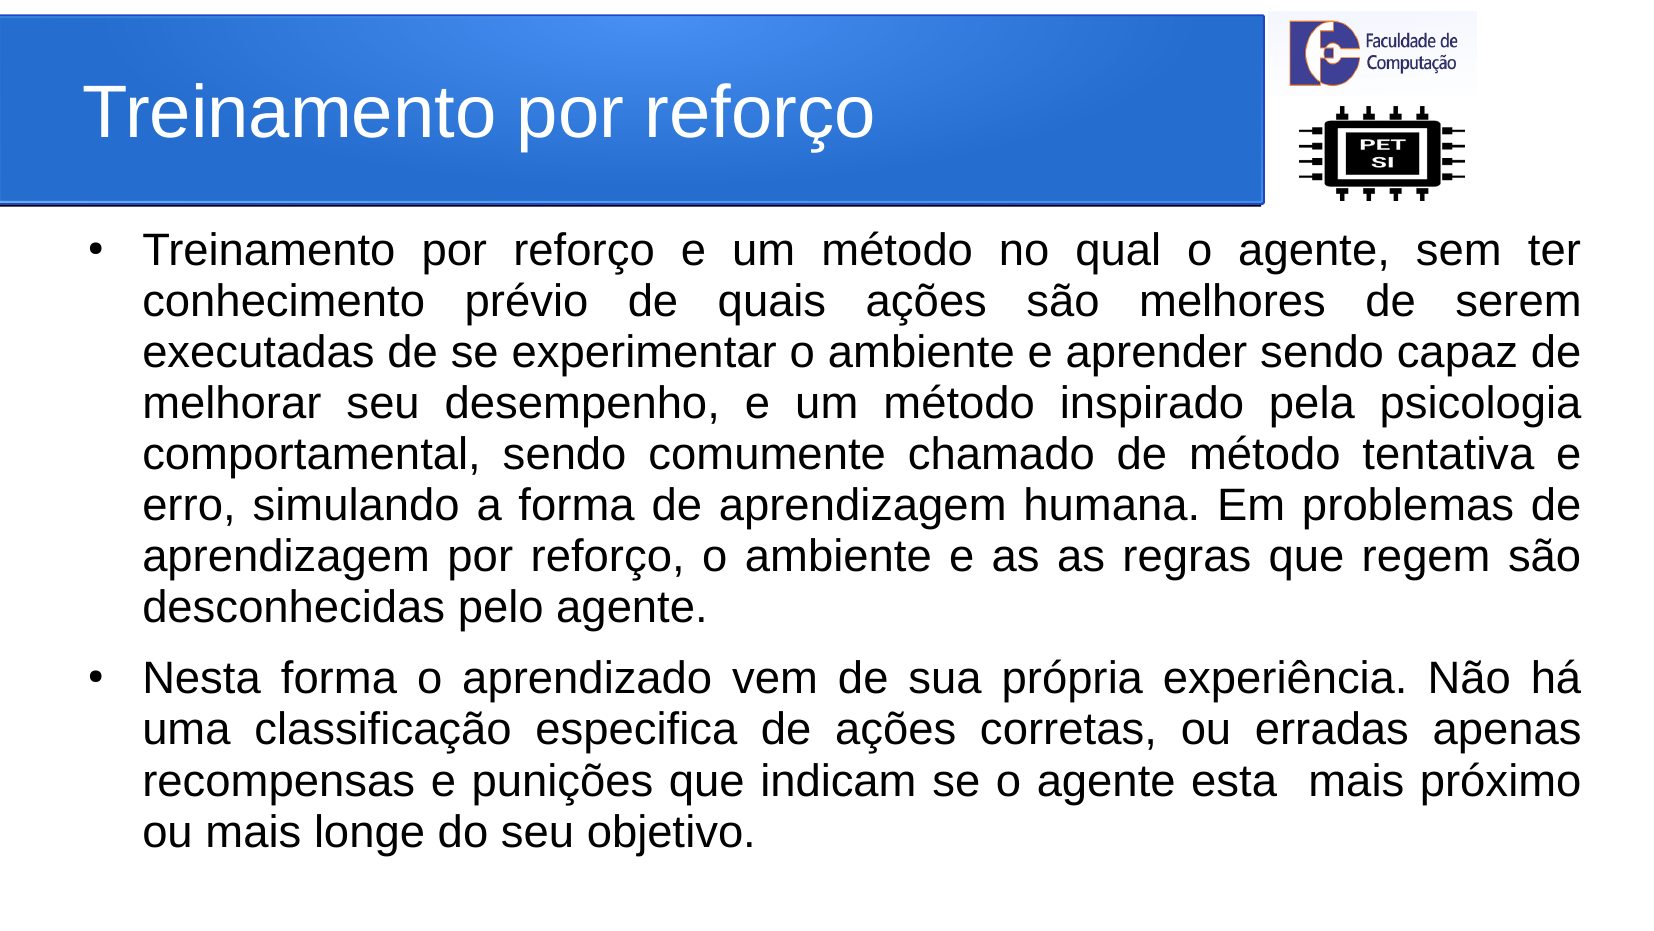

# Treinamento por reforço
Treinamento por reforço e um método no qual o agente, sem ter conhecimento prévio de quais ações são melhores de serem executadas de se experimentar o ambiente e aprender sendo capaz de melhorar seu desempenho, e um método inspirado pela psicologia comportamental, sendo comumente chamado de método tentativa e erro, simulando a forma de aprendizagem humana. Em problemas de aprendizagem por reforço, o ambiente e as as regras que regem são desconhecidas pelo agente.
Nesta forma o aprendizado vem de sua própria experiência. Não há uma classificação especifica de ações corretas, ou erradas apenas recompensas e punições que indicam se o agente esta mais próximo ou mais longe do seu objetivo.